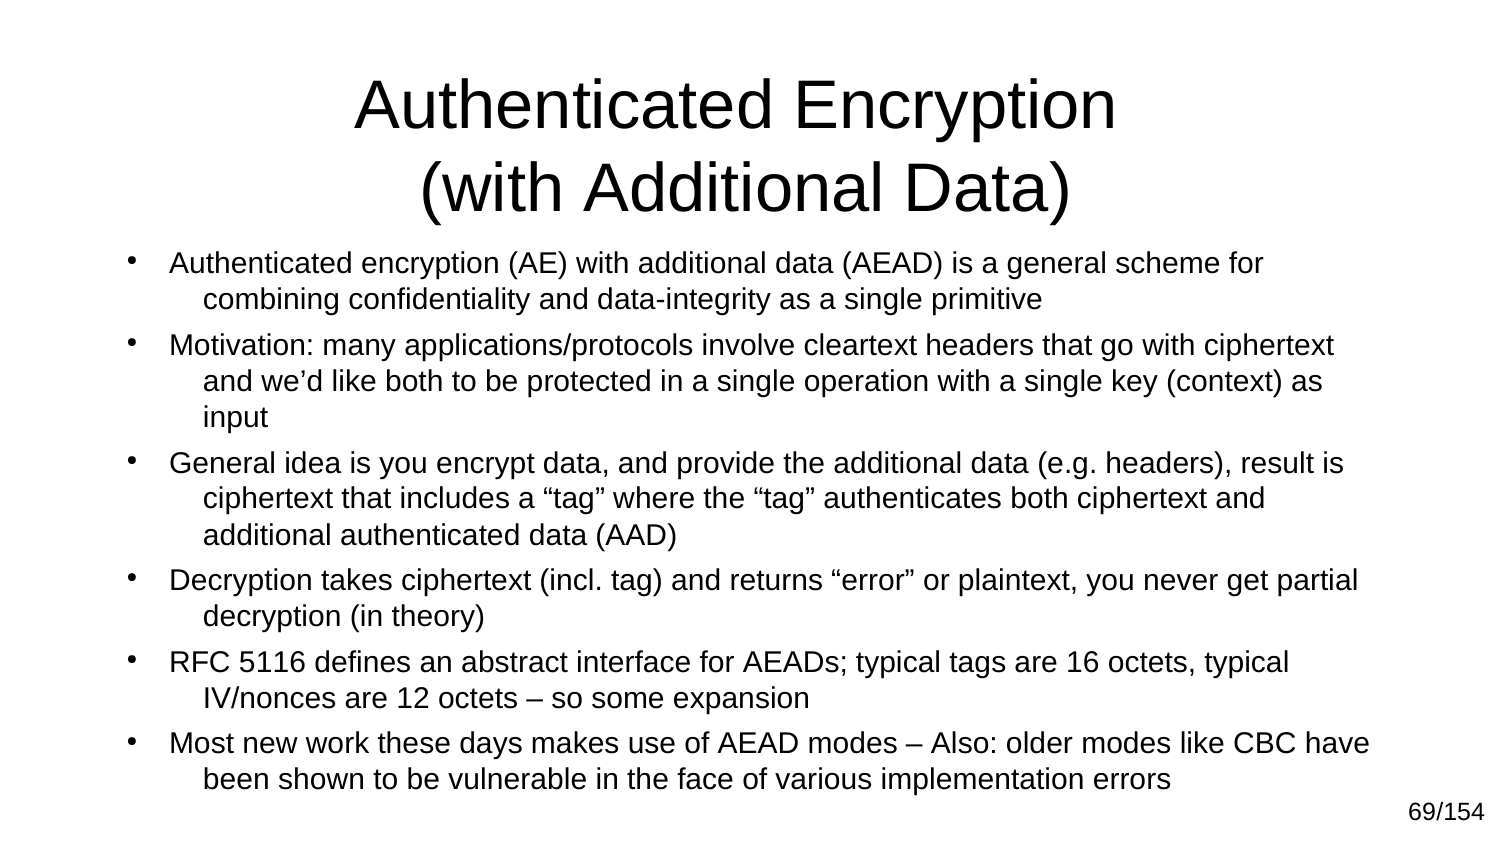

# Authenticated Encryption (with Additional Data)
Authenticated encryption (AE) with additional data (AEAD) is a general scheme for combining confidentiality and data-integrity as a single primitive
Motivation: many applications/protocols involve cleartext headers that go with ciphertext and we’d like both to be protected in a single operation with a single key (context) as input
General idea is you encrypt data, and provide the additional data (e.g. headers), result is ciphertext that includes a “tag” where the “tag” authenticates both ciphertext and additional authenticated data (AAD)
Decryption takes ciphertext (incl. tag) and returns “error” or plaintext, you never get partial decryption (in theory)
RFC 5116 defines an abstract interface for AEADs; typical tags are 16 octets, typical IV/nonces are 12 octets – so some expansion
Most new work these days makes use of AEAD modes – Also: older modes like CBC have been shown to be vulnerable in the face of various implementation errors